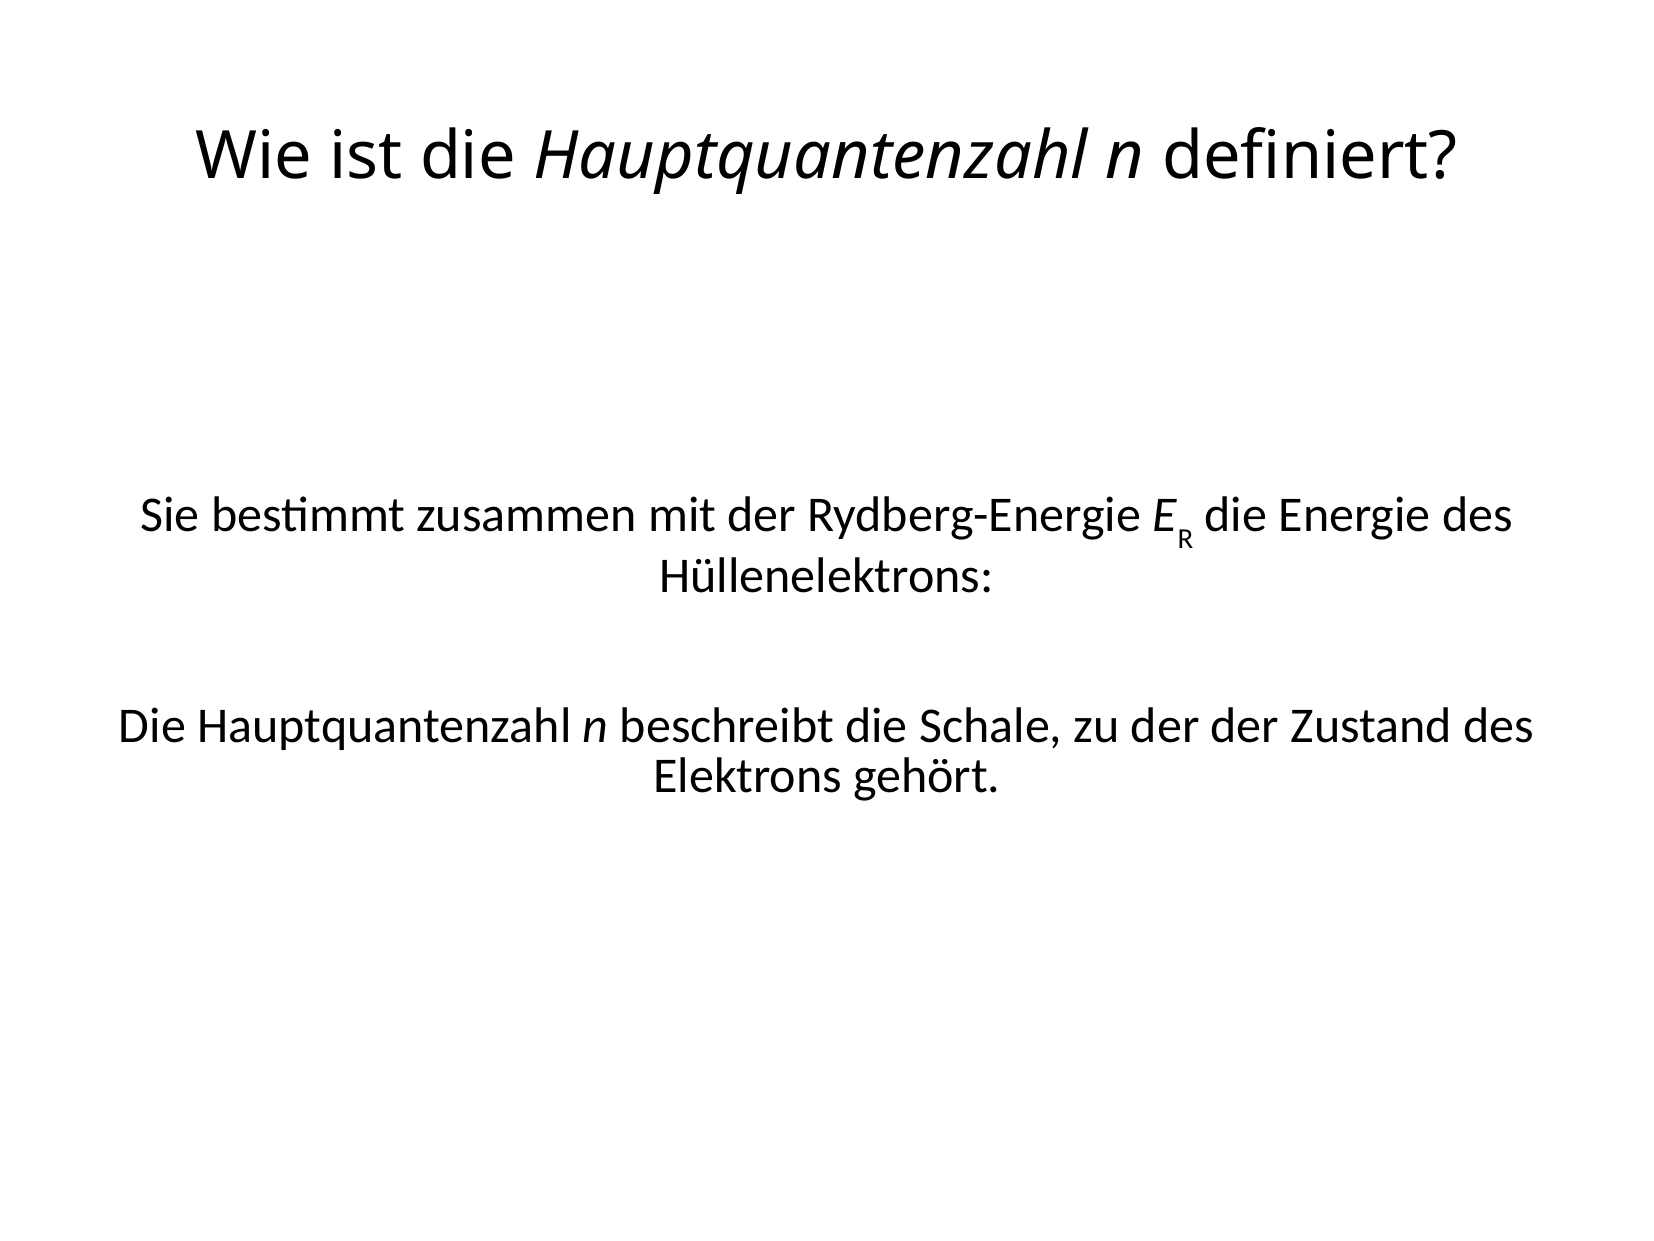

# Wie ist die Hauptquantenzahl n definiert?
Sie bestimmt zusammen mit der Rydberg-Energie ER die Energie des Hüllenelektrons:
Die Hauptquantenzahl n beschreibt die Schale, zu der der Zustand des Elektrons gehört.